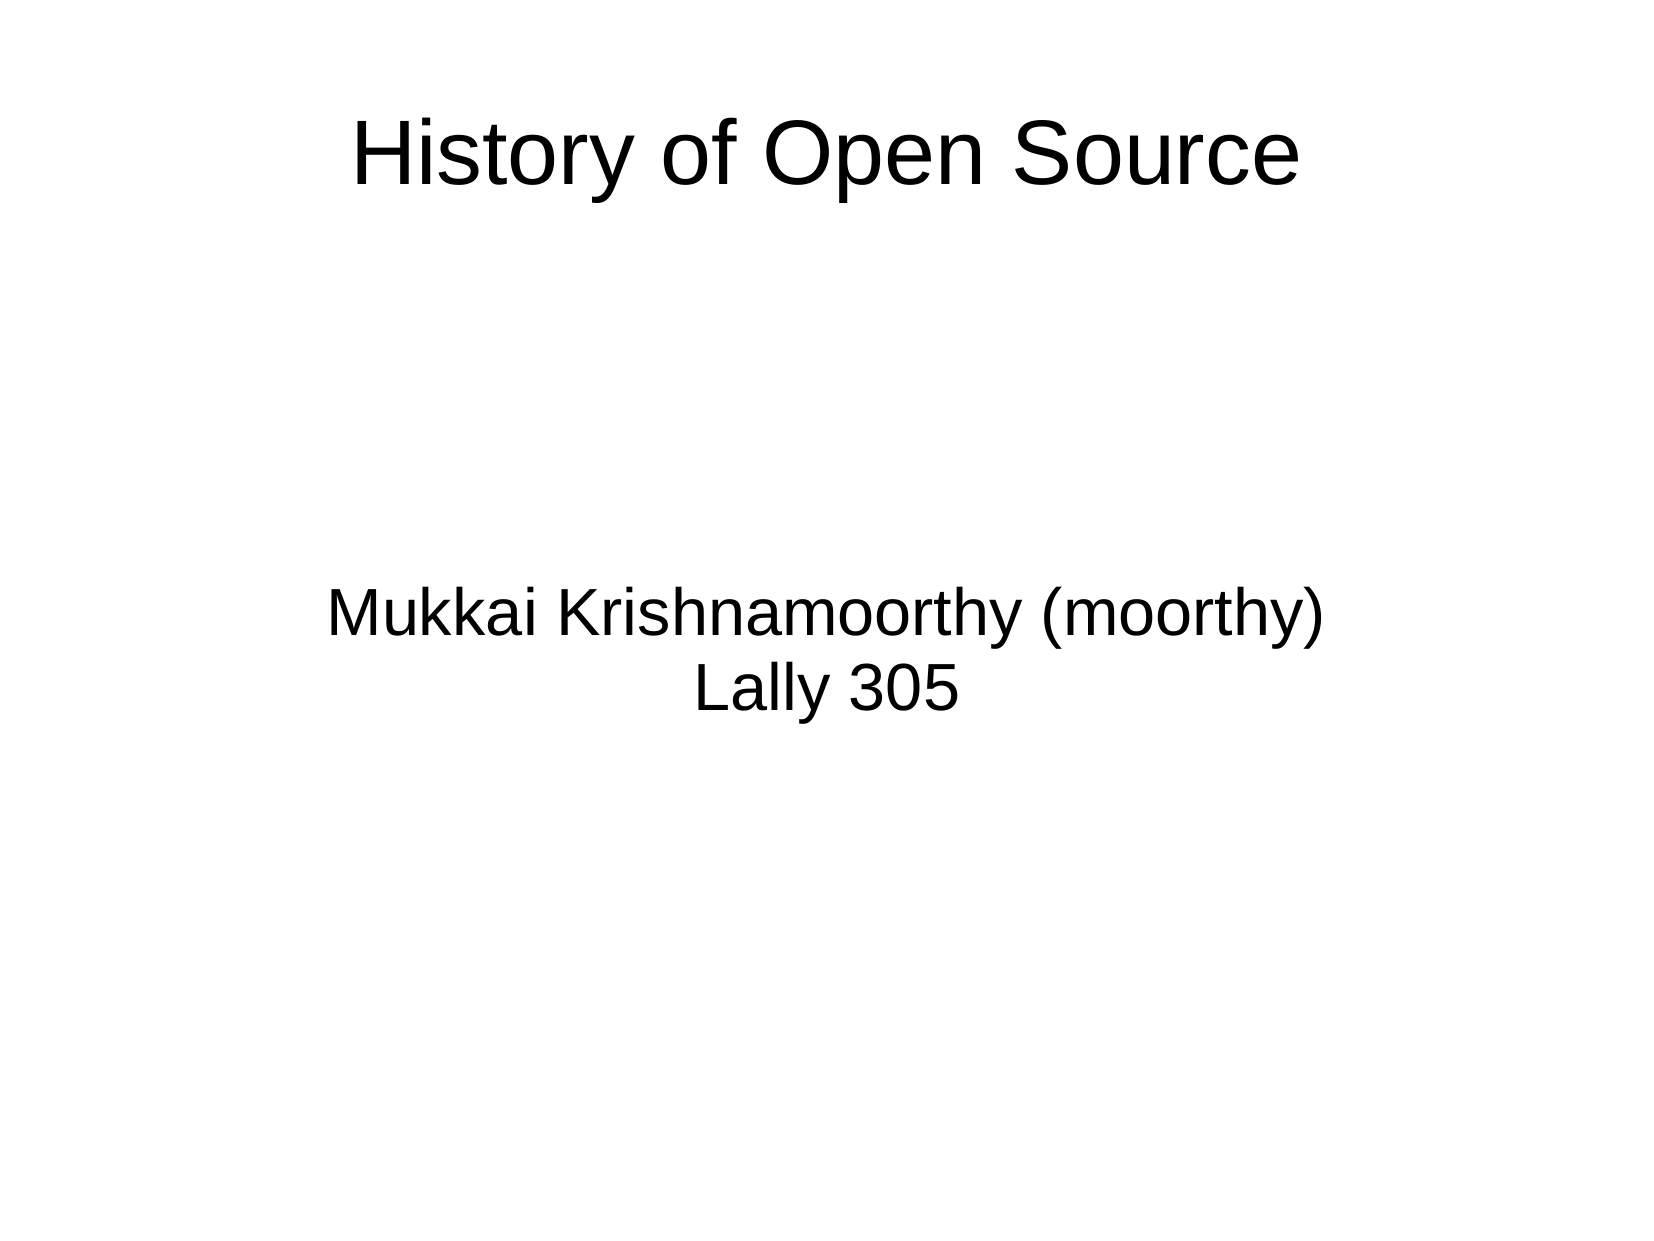

# History of Open Source
Mukkai Krishnamoorthy (moorthy)
Lally 305